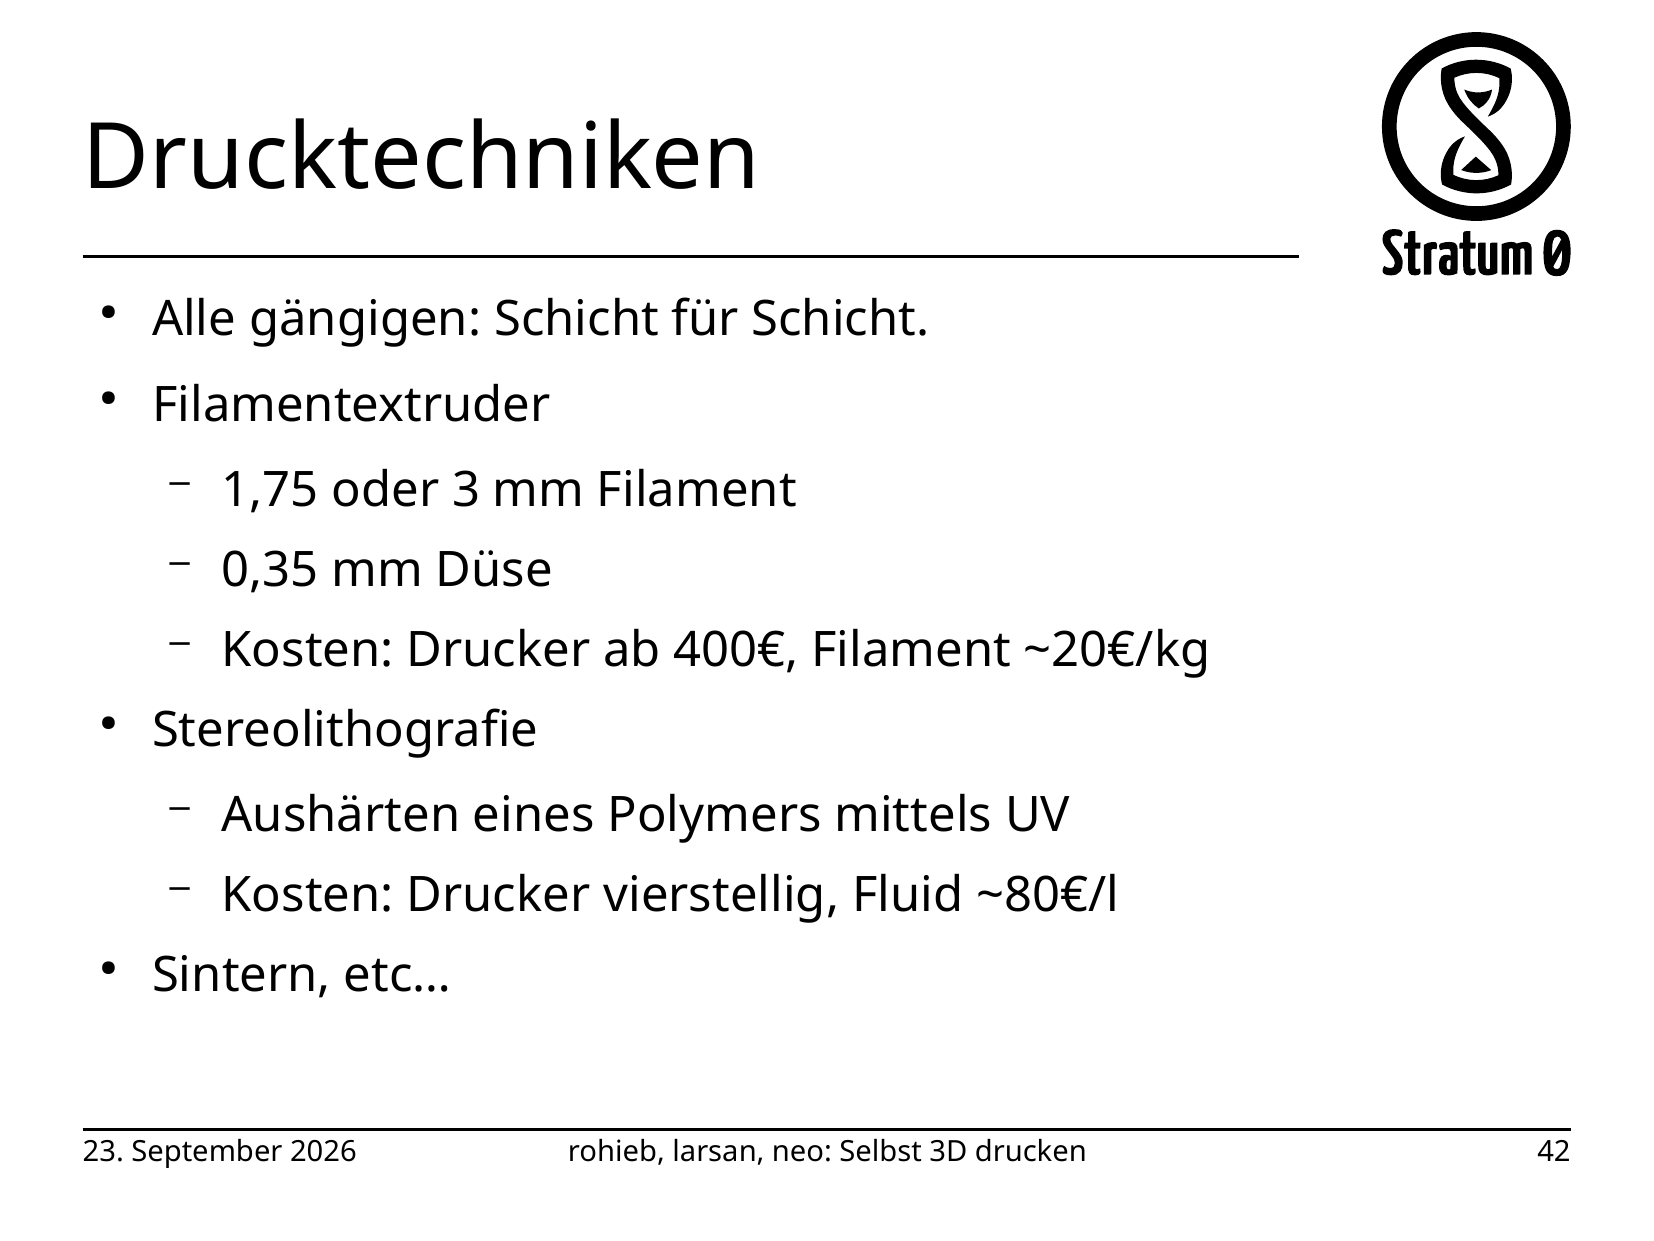

# Drucktechniken
Alle gängigen: Schicht für Schicht.
Filamentextruder
1,75 oder 3 mm Filament
0,35 mm Düse
Kosten: Drucker ab 400€, Filament ~20€/kg
Stereolithografie
Aushärten eines Polymers mittels UV
Kosten: Drucker vierstellig, Fluid ~80€/l
Sintern, etc…
rohieb, larsan, neo: Selbst 3D drucken
42